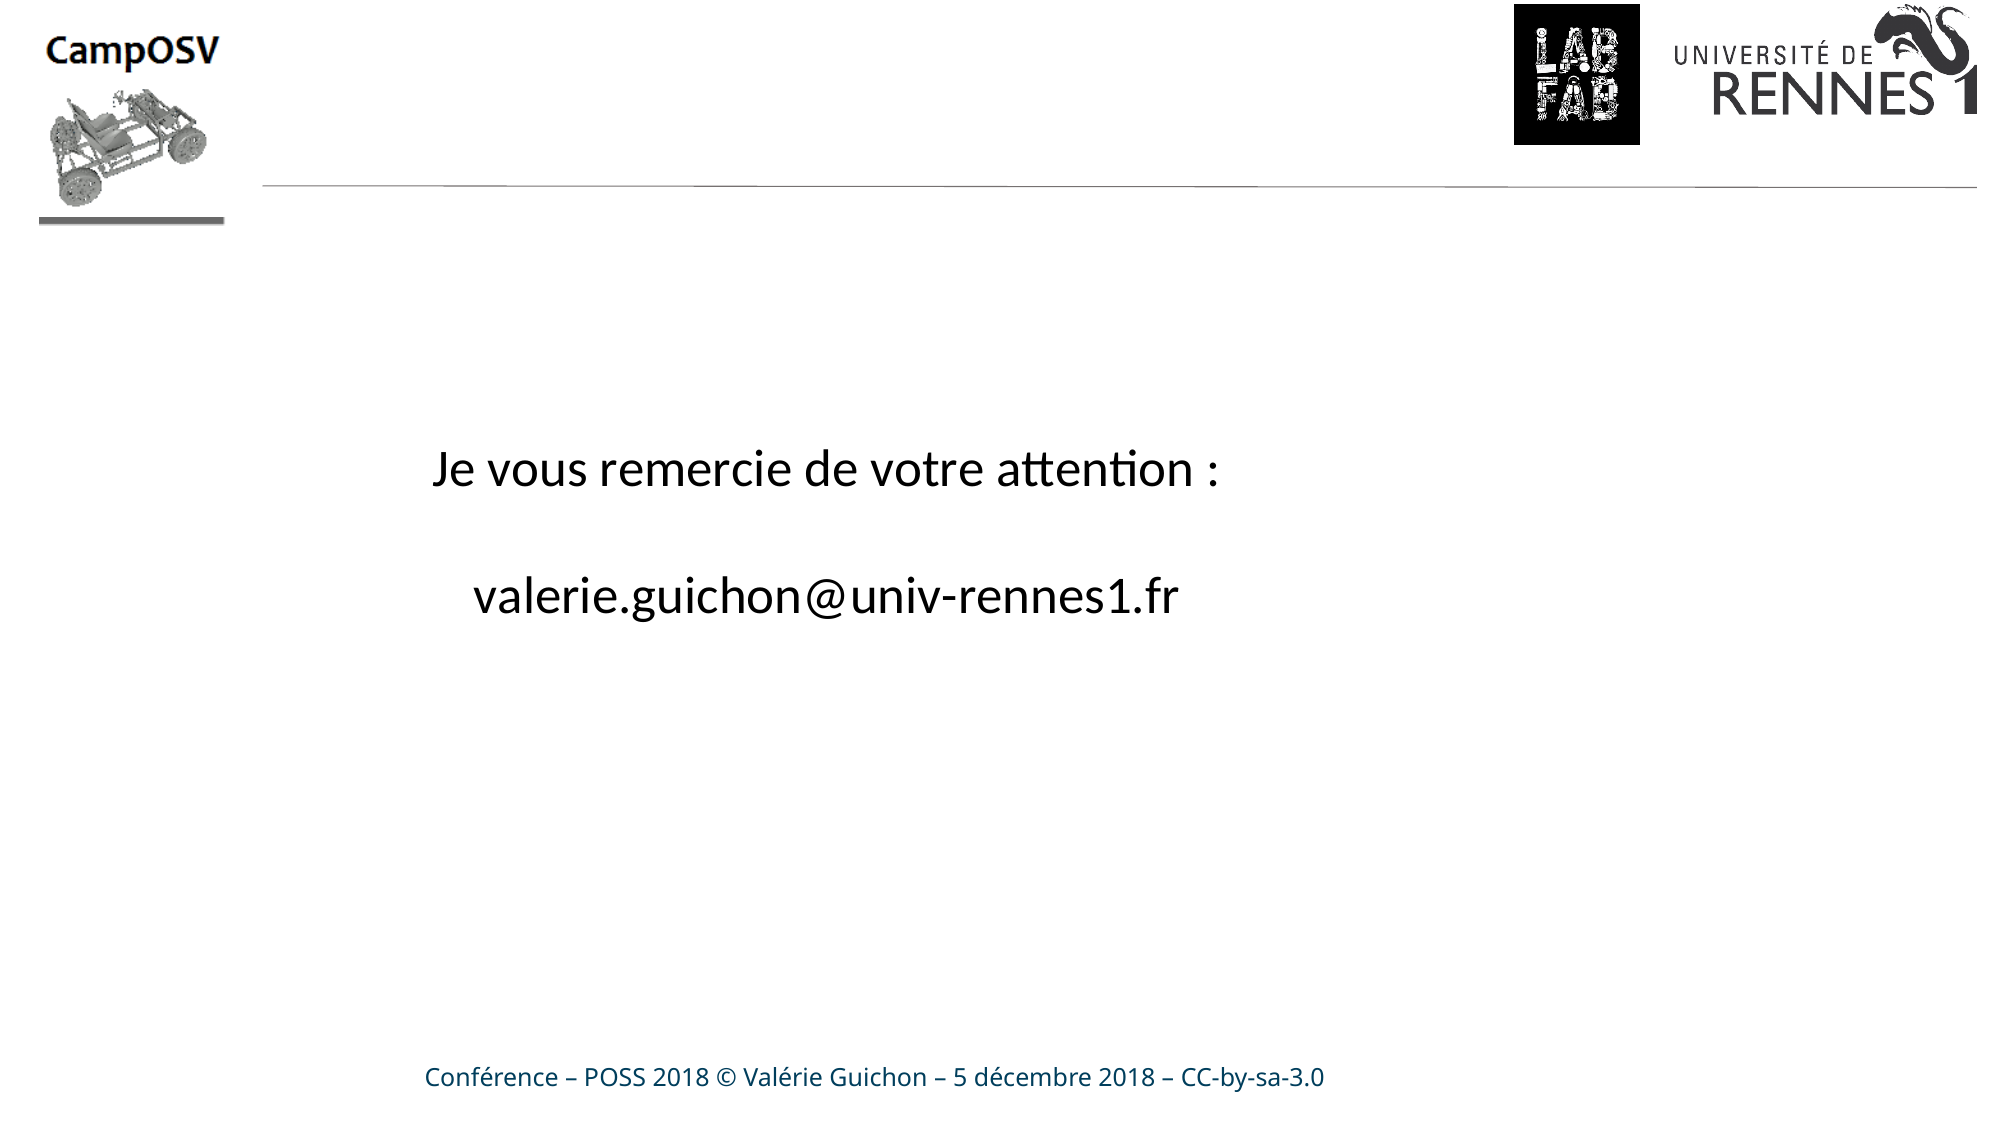

Je vous remercie de votre attention :
valerie.guichon@univ-rennes1.fr
Conférence – POSS 2018 © Valérie Guichon – 5 décembre 2018 – CC-by-sa-3.0